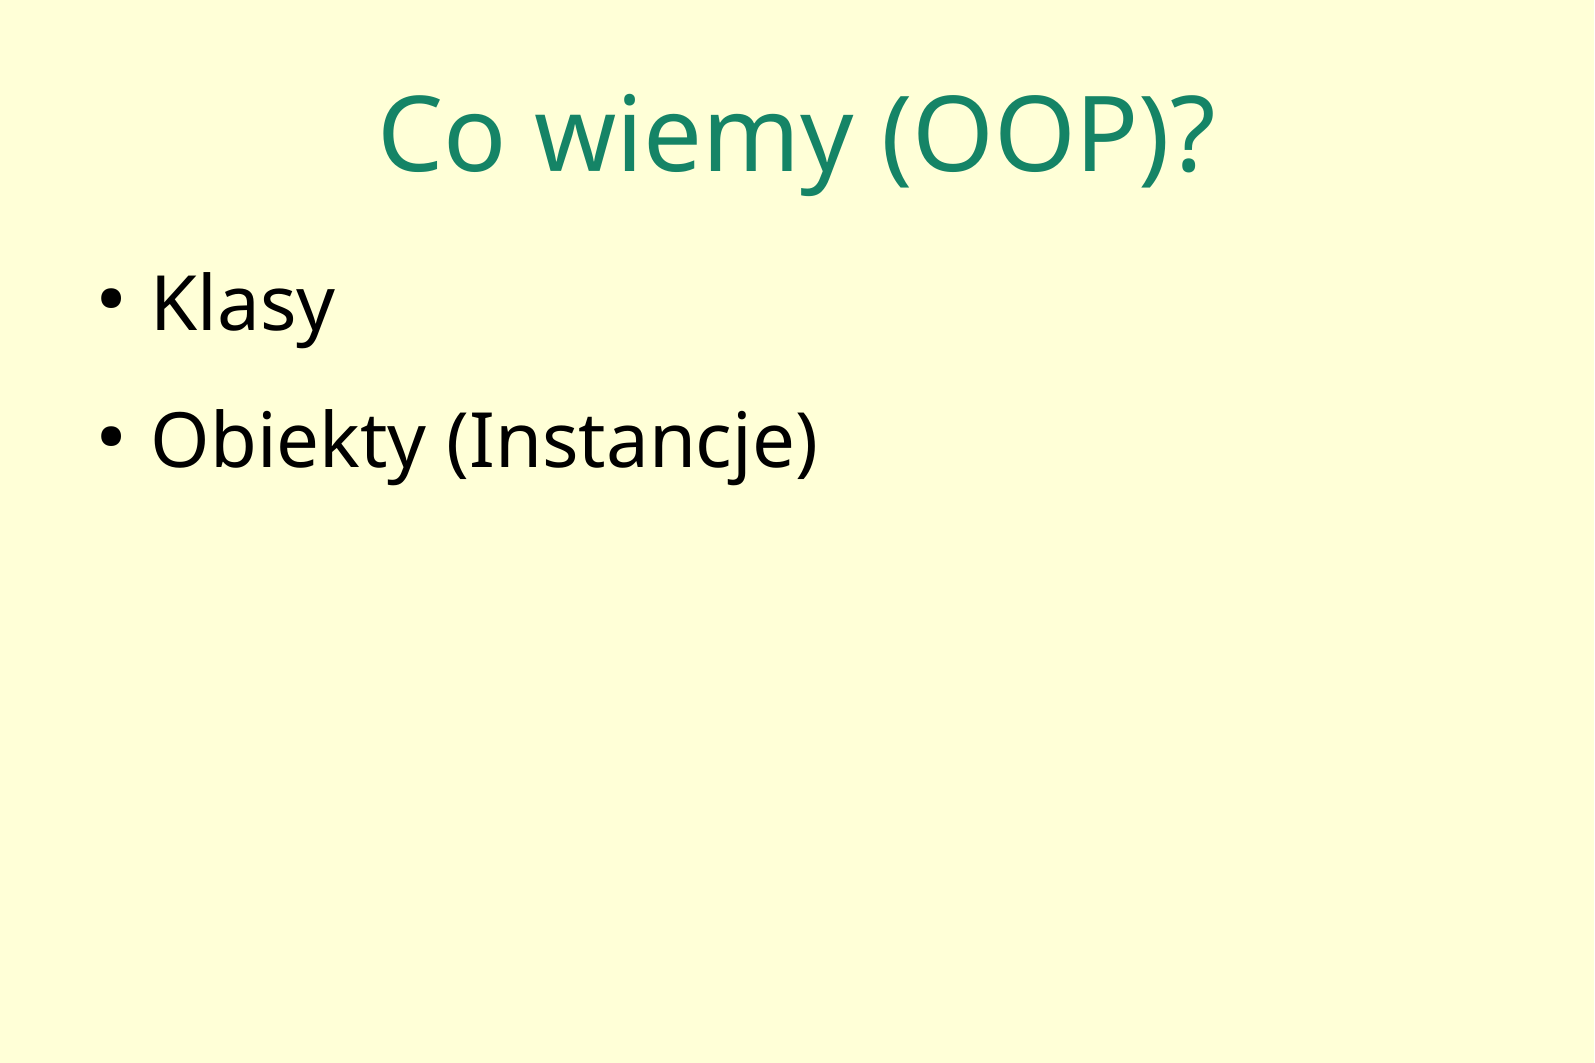

# Co wiemy (OOP)?
Klasy
Obiekty (Instancje)